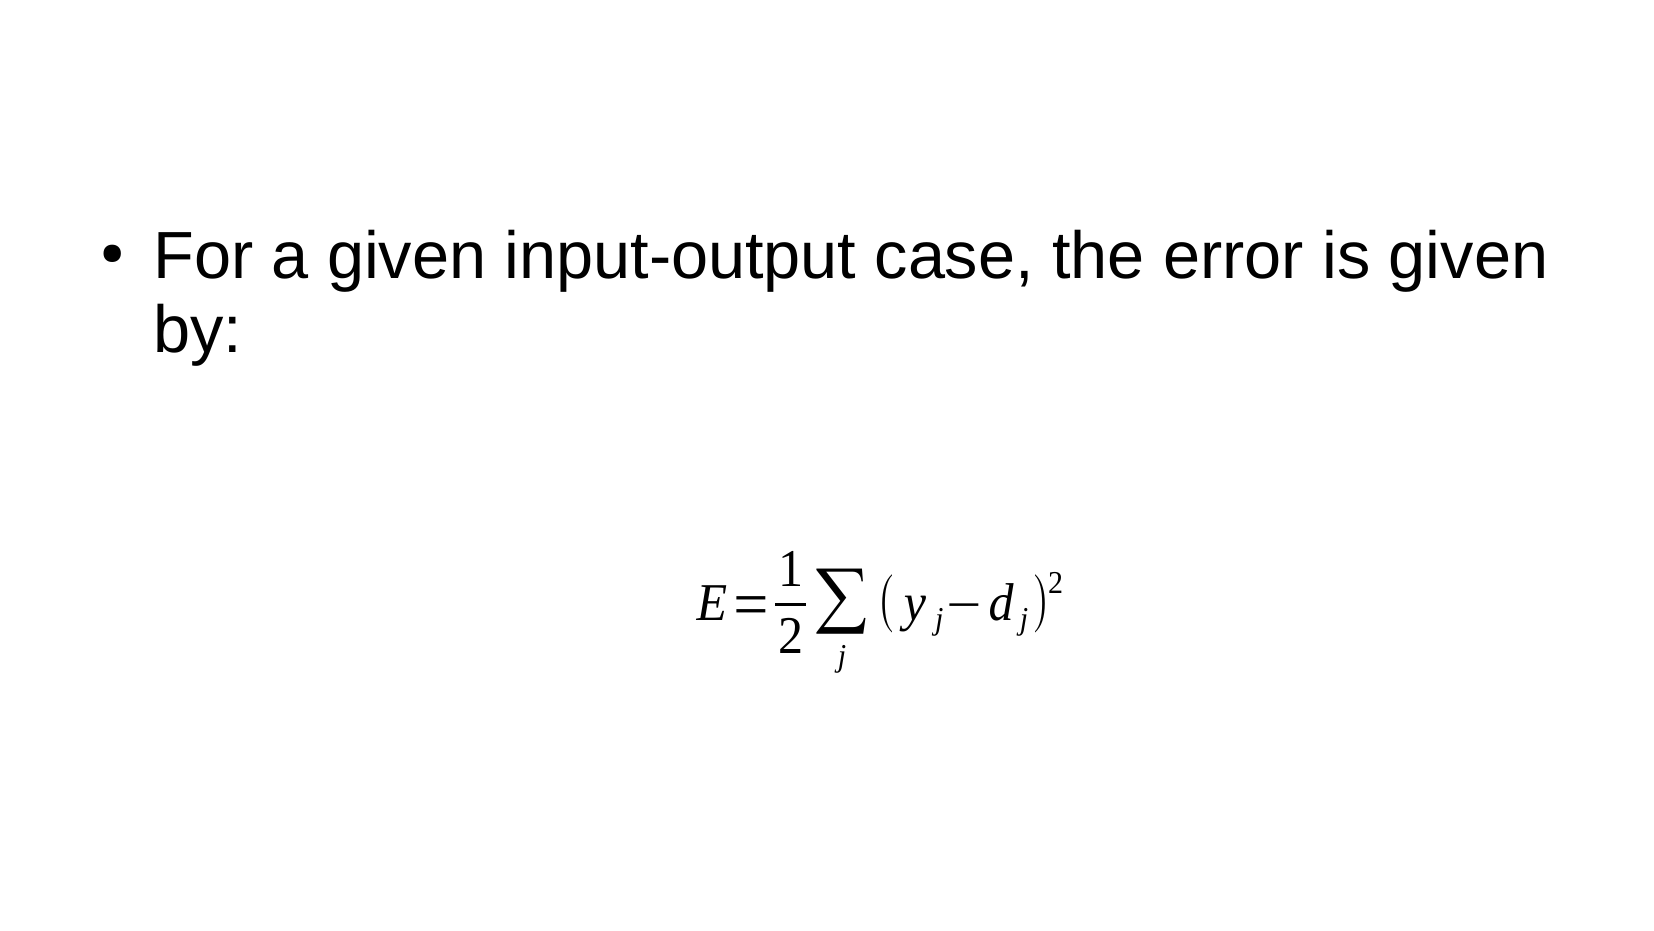

#
For a given input-output case, the error is given by: